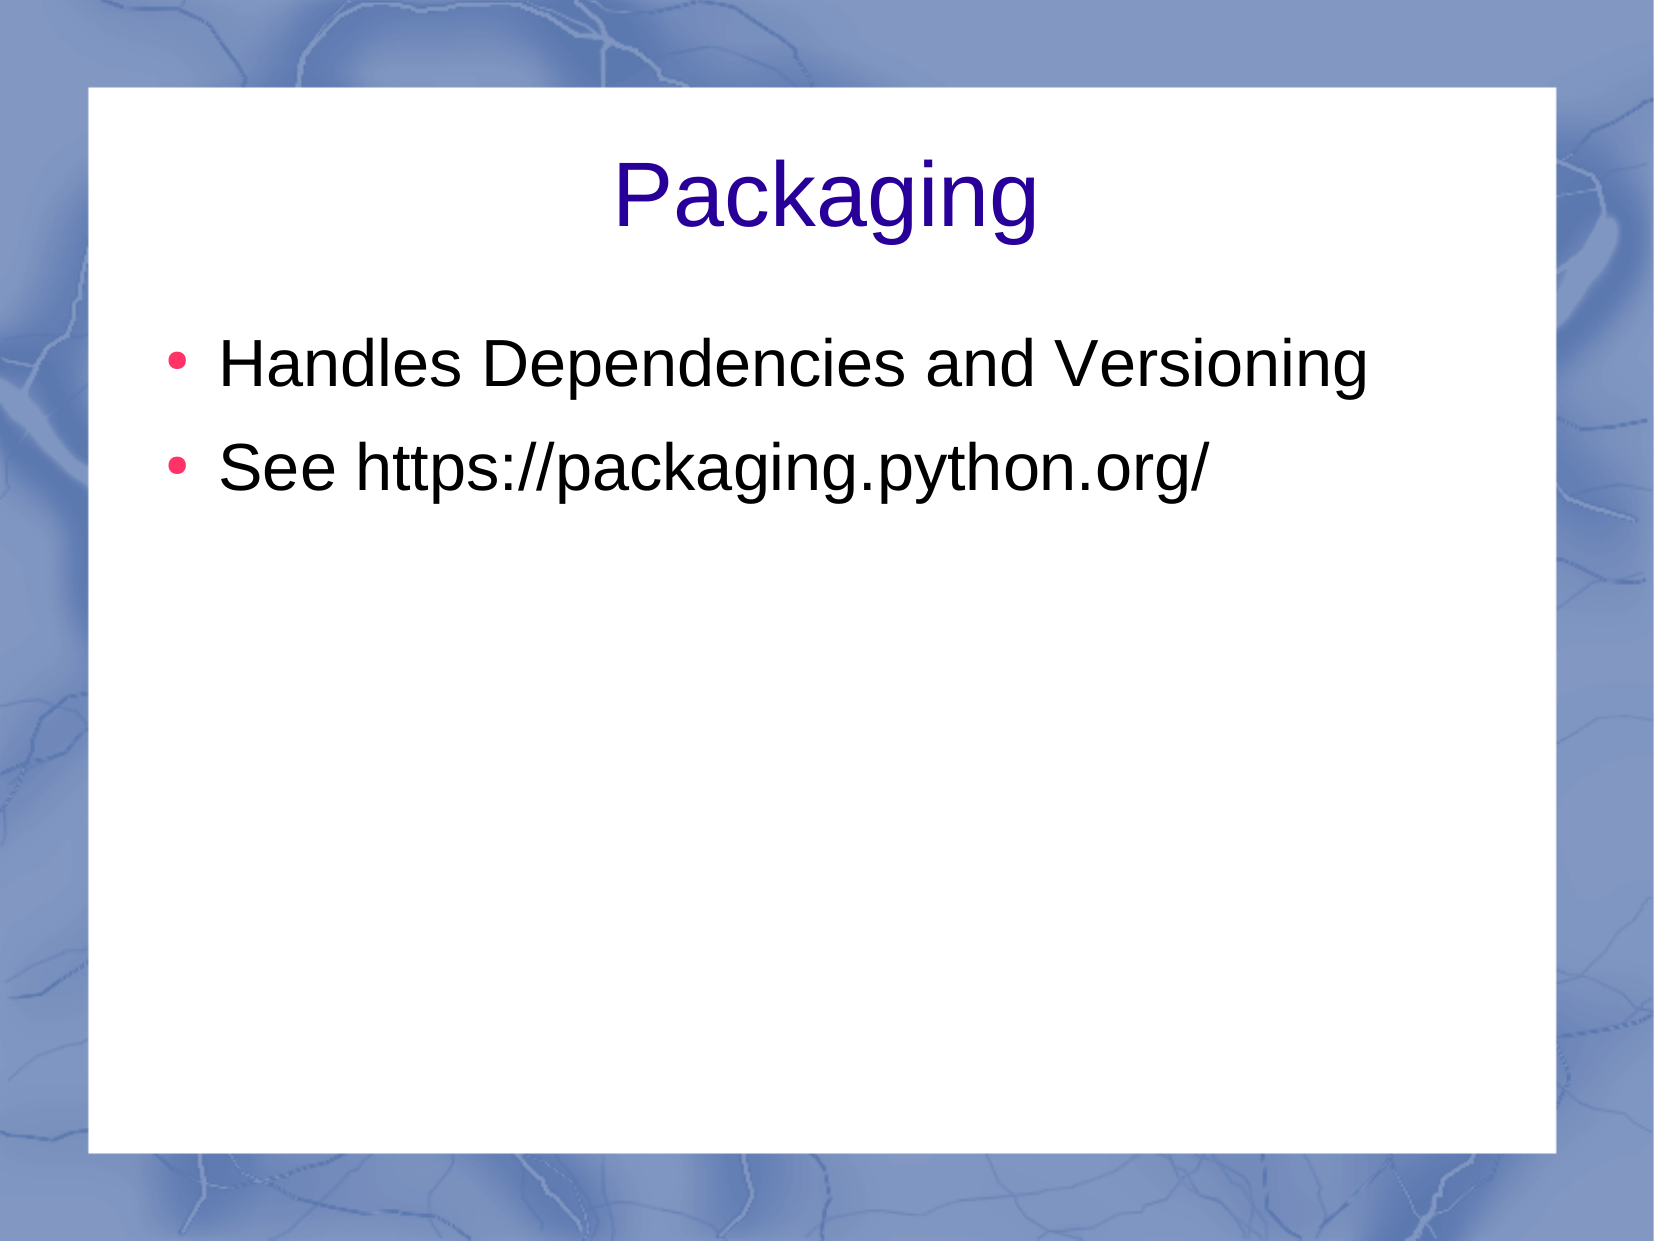

# Packaging
Handles Dependencies and Versioning
See https://packaging.python.org/